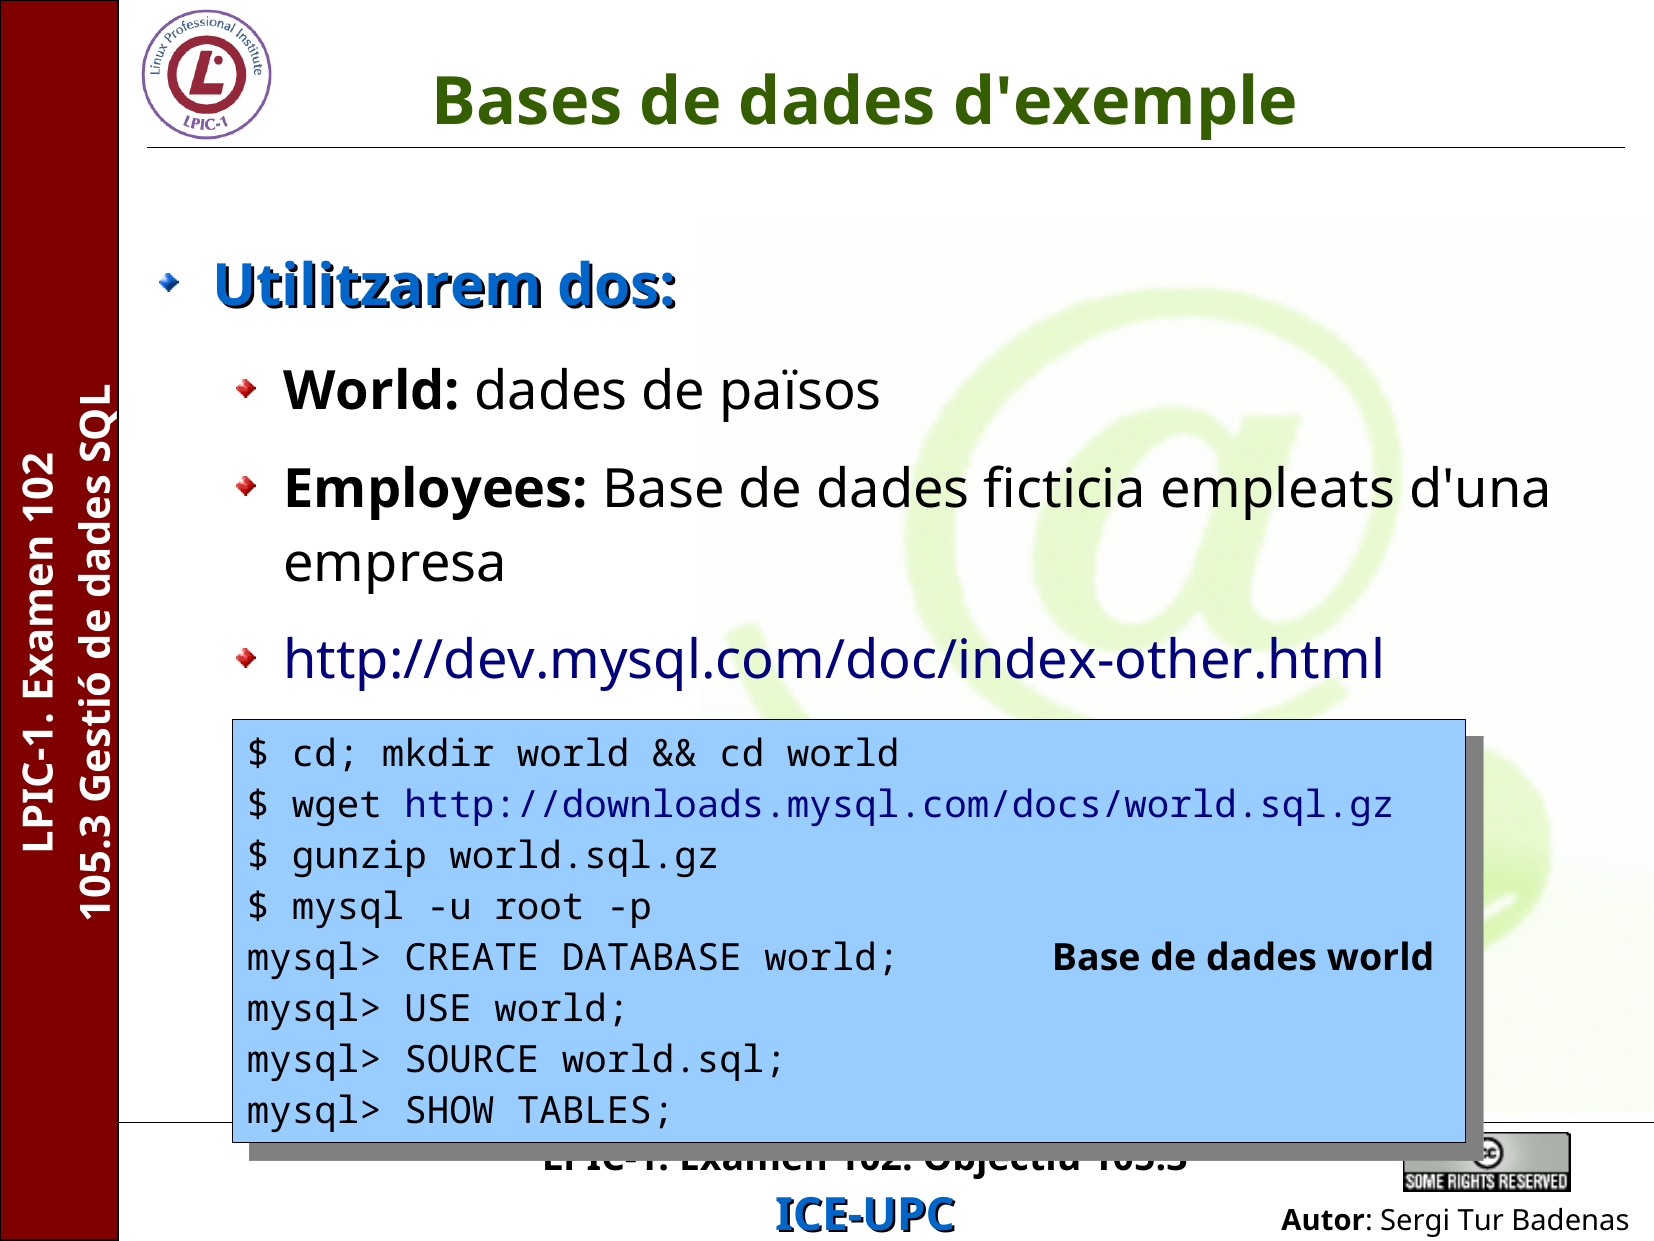

# Bases de dades d'exemple
Utilitzarem dos:
World: dades de països
Employees: Base de dades ficticia empleats d'una empresa
http://dev.mysql.com/doc/index-other.html
$ cd; mkdir world && cd world
$ wget http://downloads.mysql.com/docs/world.sql.gz
$ gunzip world.sql.gz
$ mysql -u root -p
mysql> CREATE DATABASE world;
mysql> USE world;
mysql> SOURCE world.sql;
mysql> SHOW TABLES;
Base de dades world